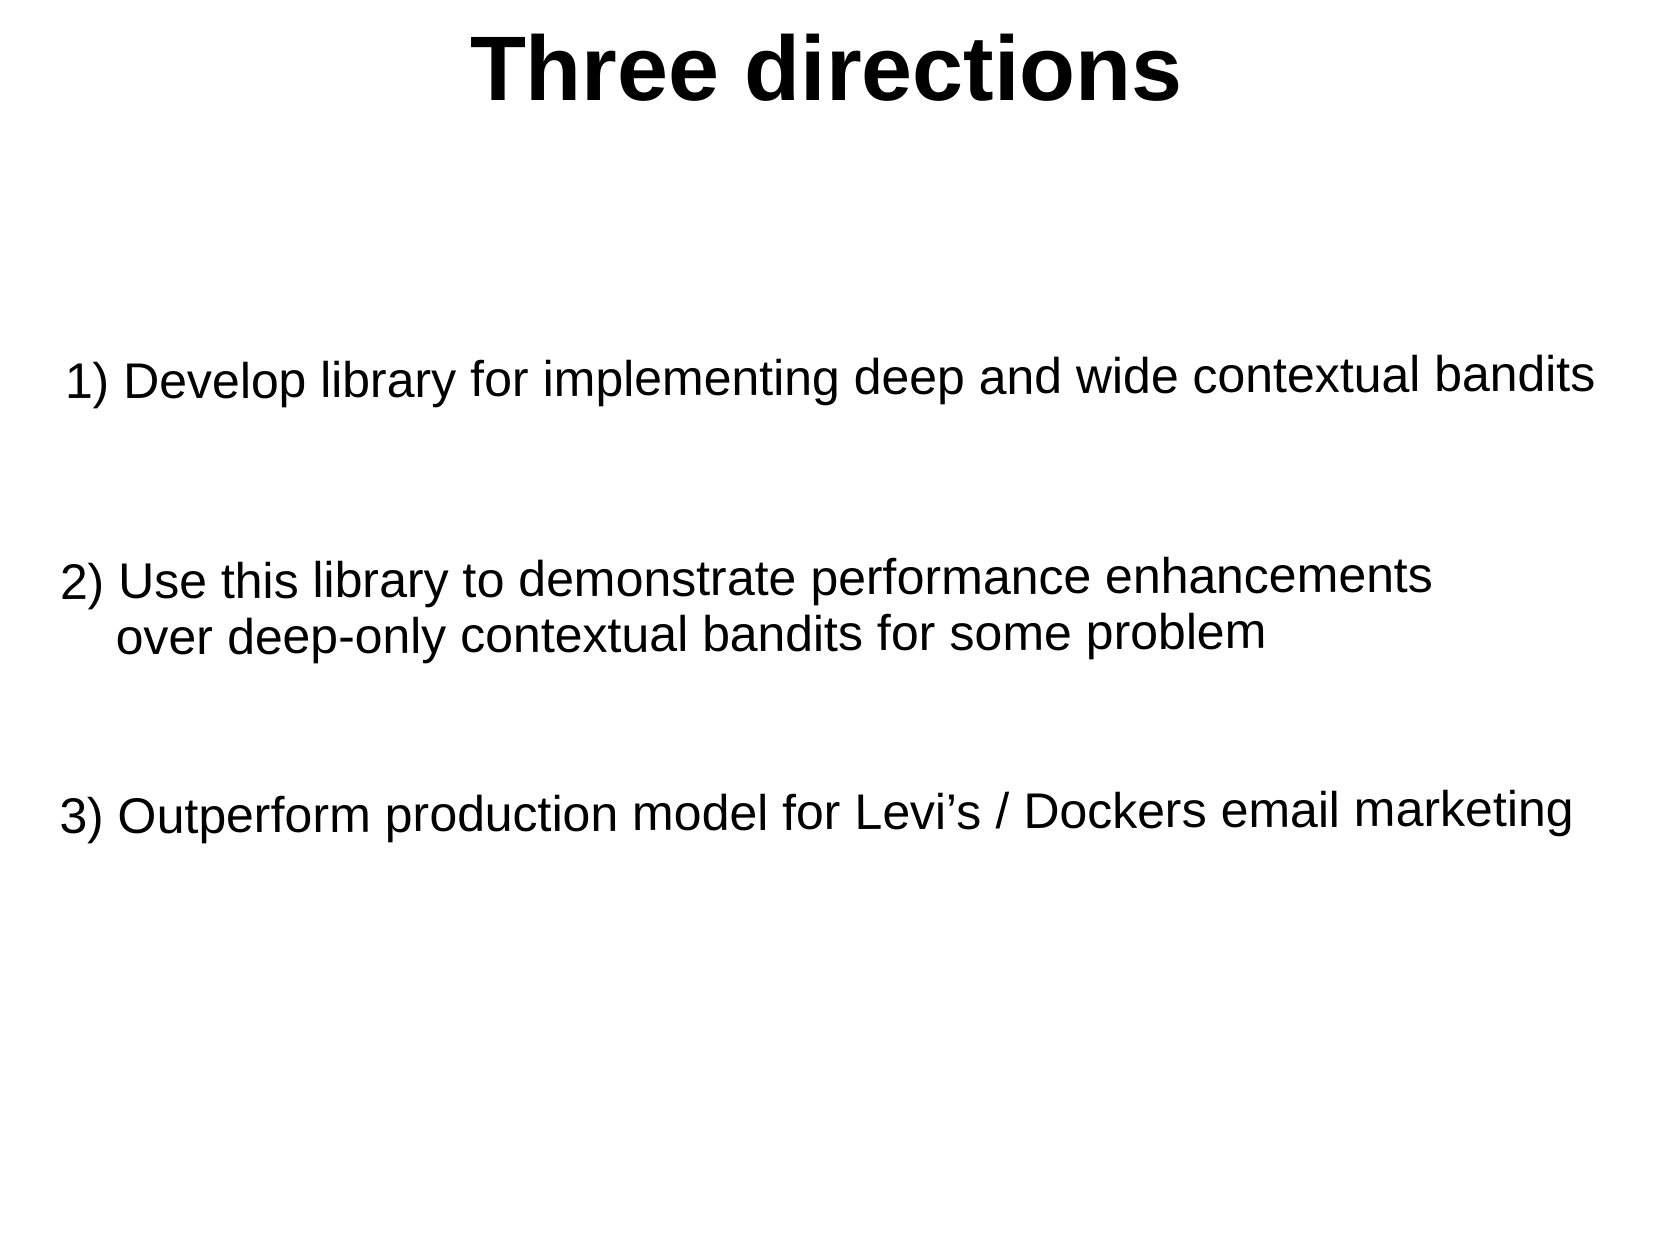

# Three directions
1) Develop library for implementing deep and wide contextual bandits
2) Use this library to demonstrate performance enhancements
 over deep-only contextual bandits for some problem
3) Outperform production model for Levi’s / Dockers email marketing